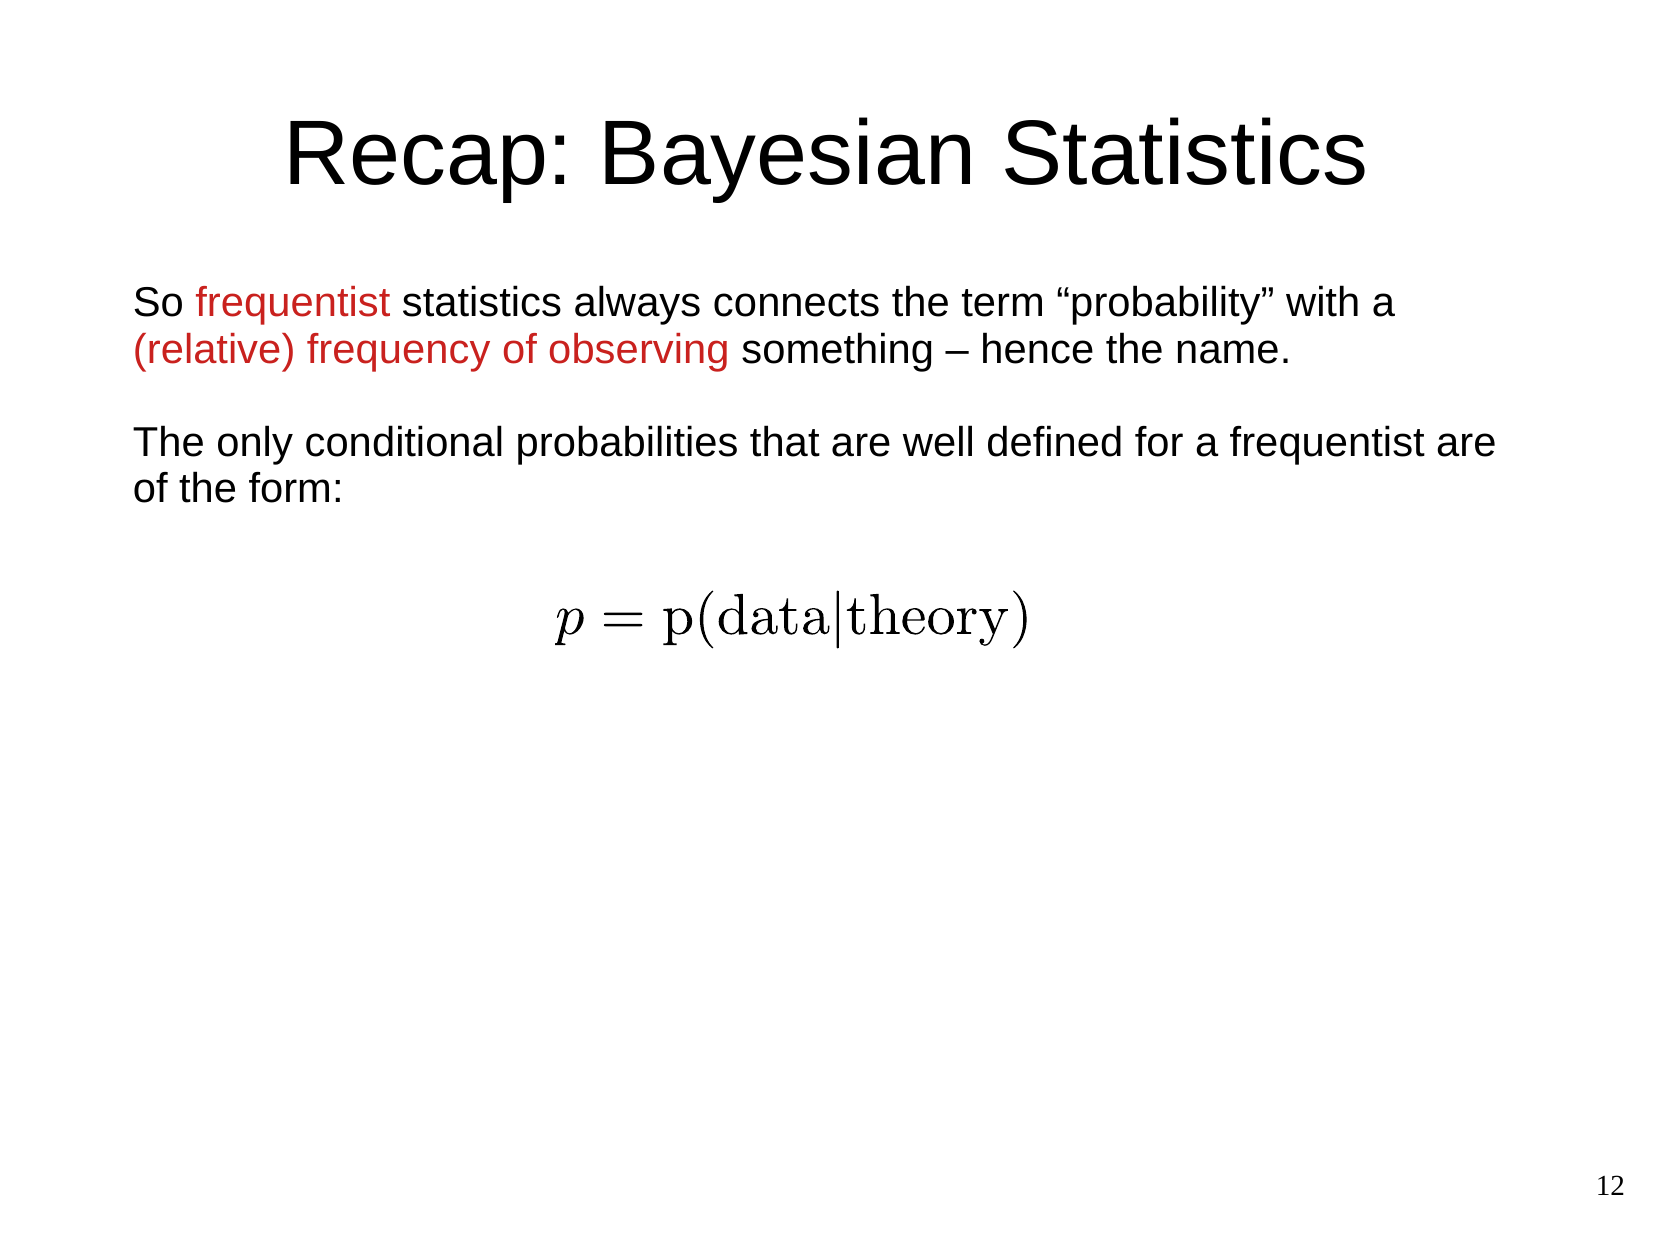

# Recap: Bayesian Statistics
So frequentist statistics always connects the term “probability” with a
(relative) frequency of observing something – hence the name.
The only conditional probabilities that are well defined for a frequentist are
of the form:
12